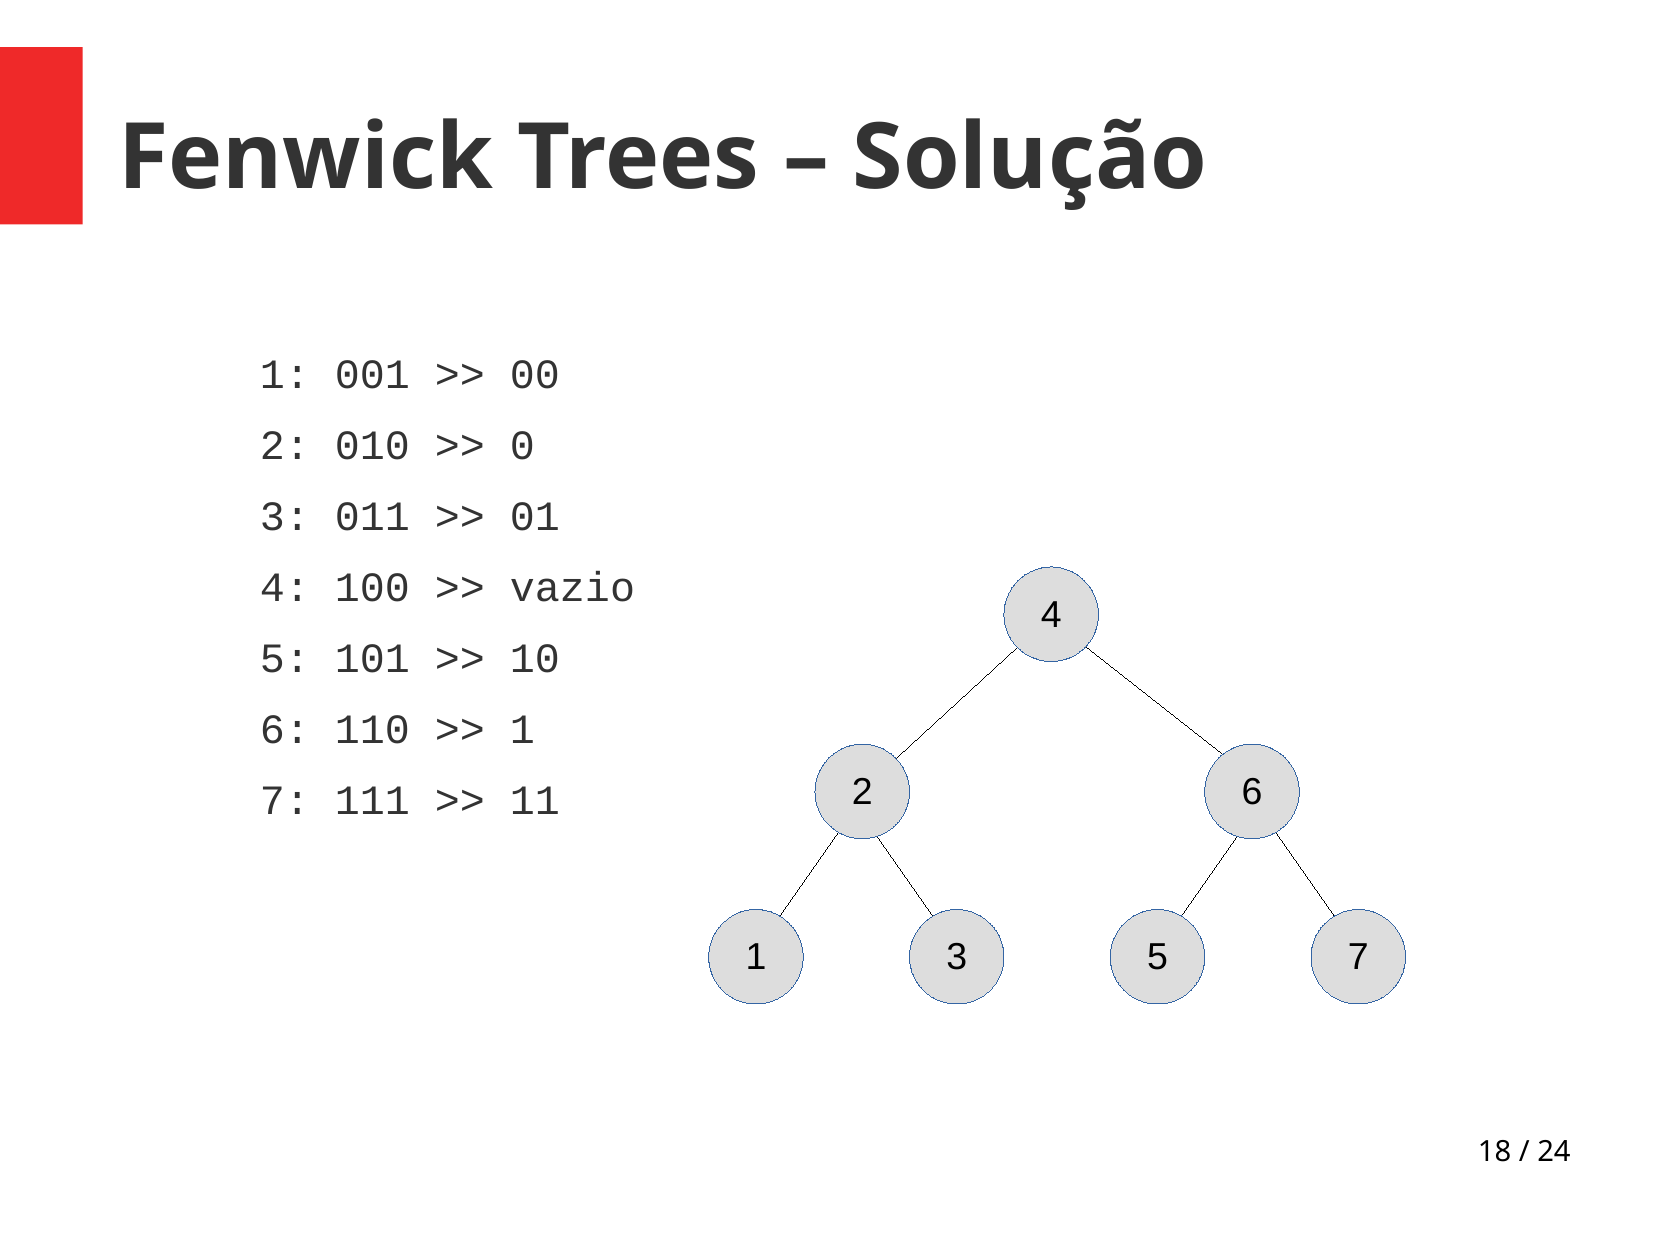

# Fenwick Trees – Solução
1: 001 >> 00
2: 010 >> 0
3: 011 >> 01
4: 100 >> vazio
5: 101 >> 10
6: 110 >> 1
7: 111 >> 11
4
2
6
1
3
5
7
18